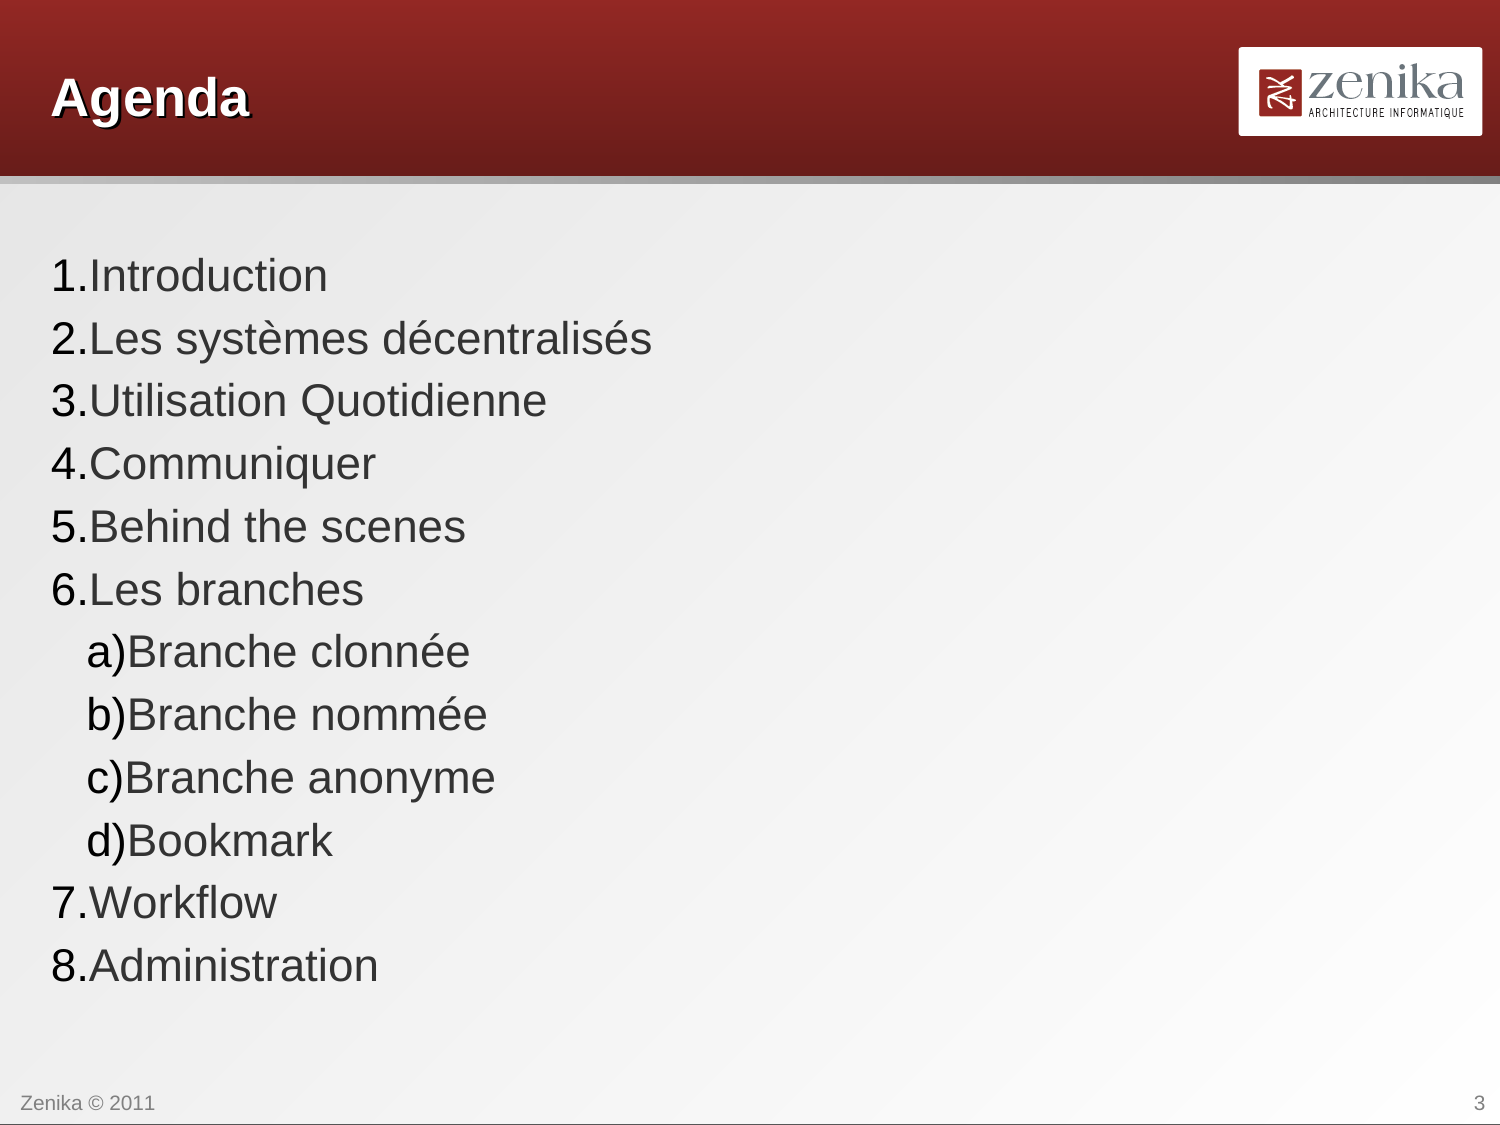

# Agenda
Introduction
Les systèmes décentralisés
Utilisation Quotidienne
Communiquer
Behind the scenes
Les branches
Branche clonnée
Branche nommée
Branche anonyme
Bookmark
Workflow
Administration